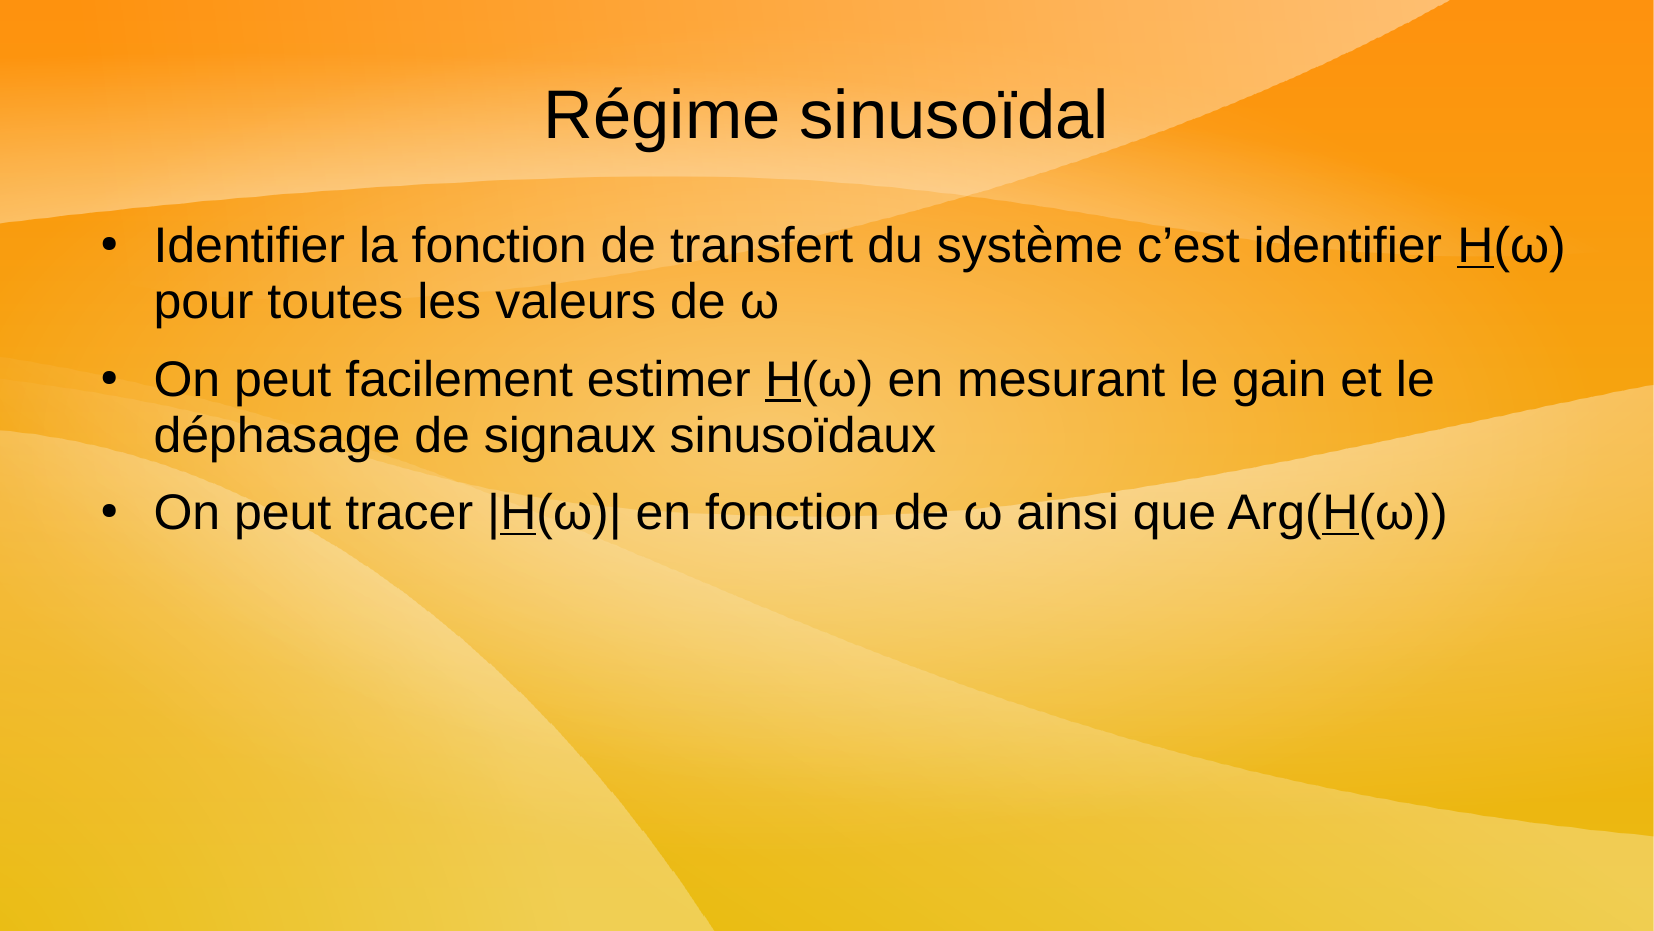

# Régime sinusoïdal
Identifier la fonction de transfert du système c’est identifier H(ω) pour toutes les valeurs de ω
On peut facilement estimer H(ω) en mesurant le gain et le déphasage de signaux sinusoïdaux
On peut tracer |H(ω)| en fonction de ω ainsi que Arg(H(ω))